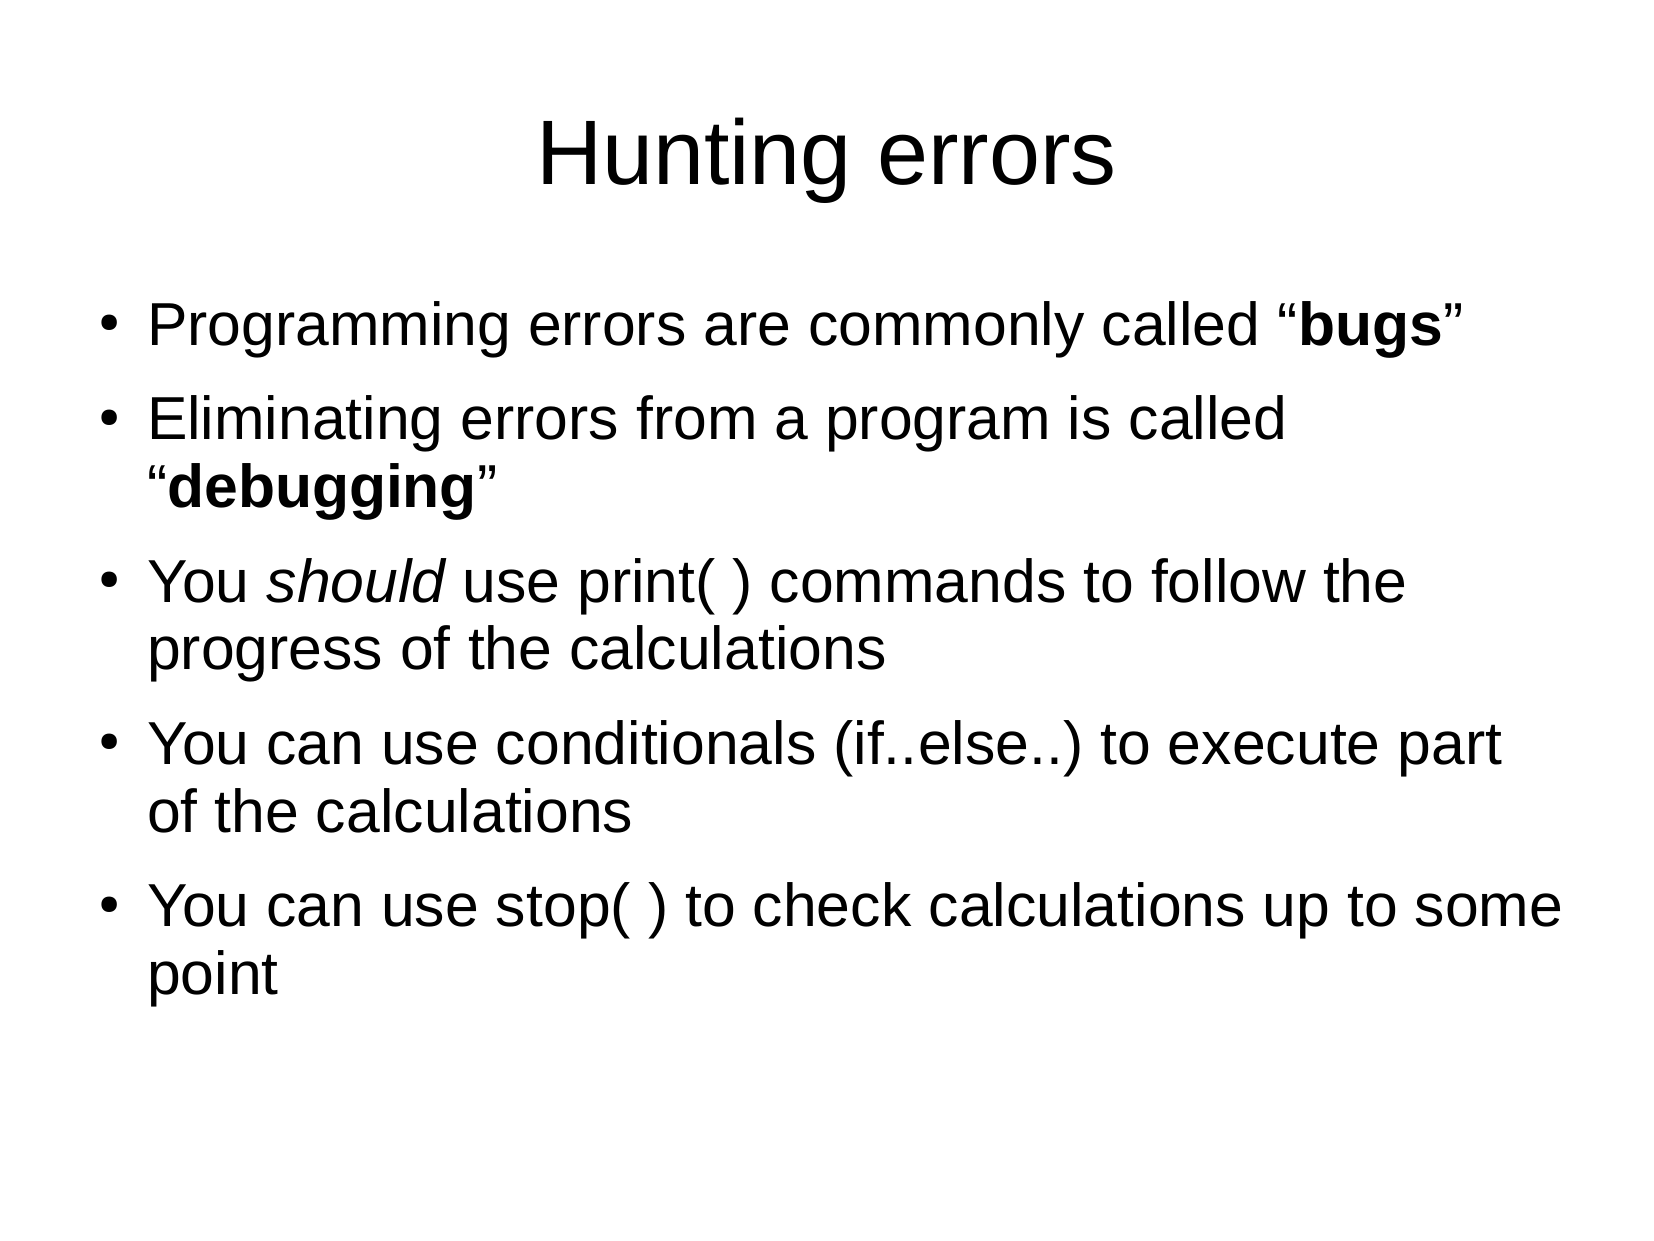

# Hunting errors
Programming errors are commonly called “bugs”
Eliminating errors from a program is called “debugging”
You should use print( ) commands to follow the progress of the calculations
You can use conditionals (if..else..) to execute part of the calculations
You can use stop( ) to check calculations up to some point